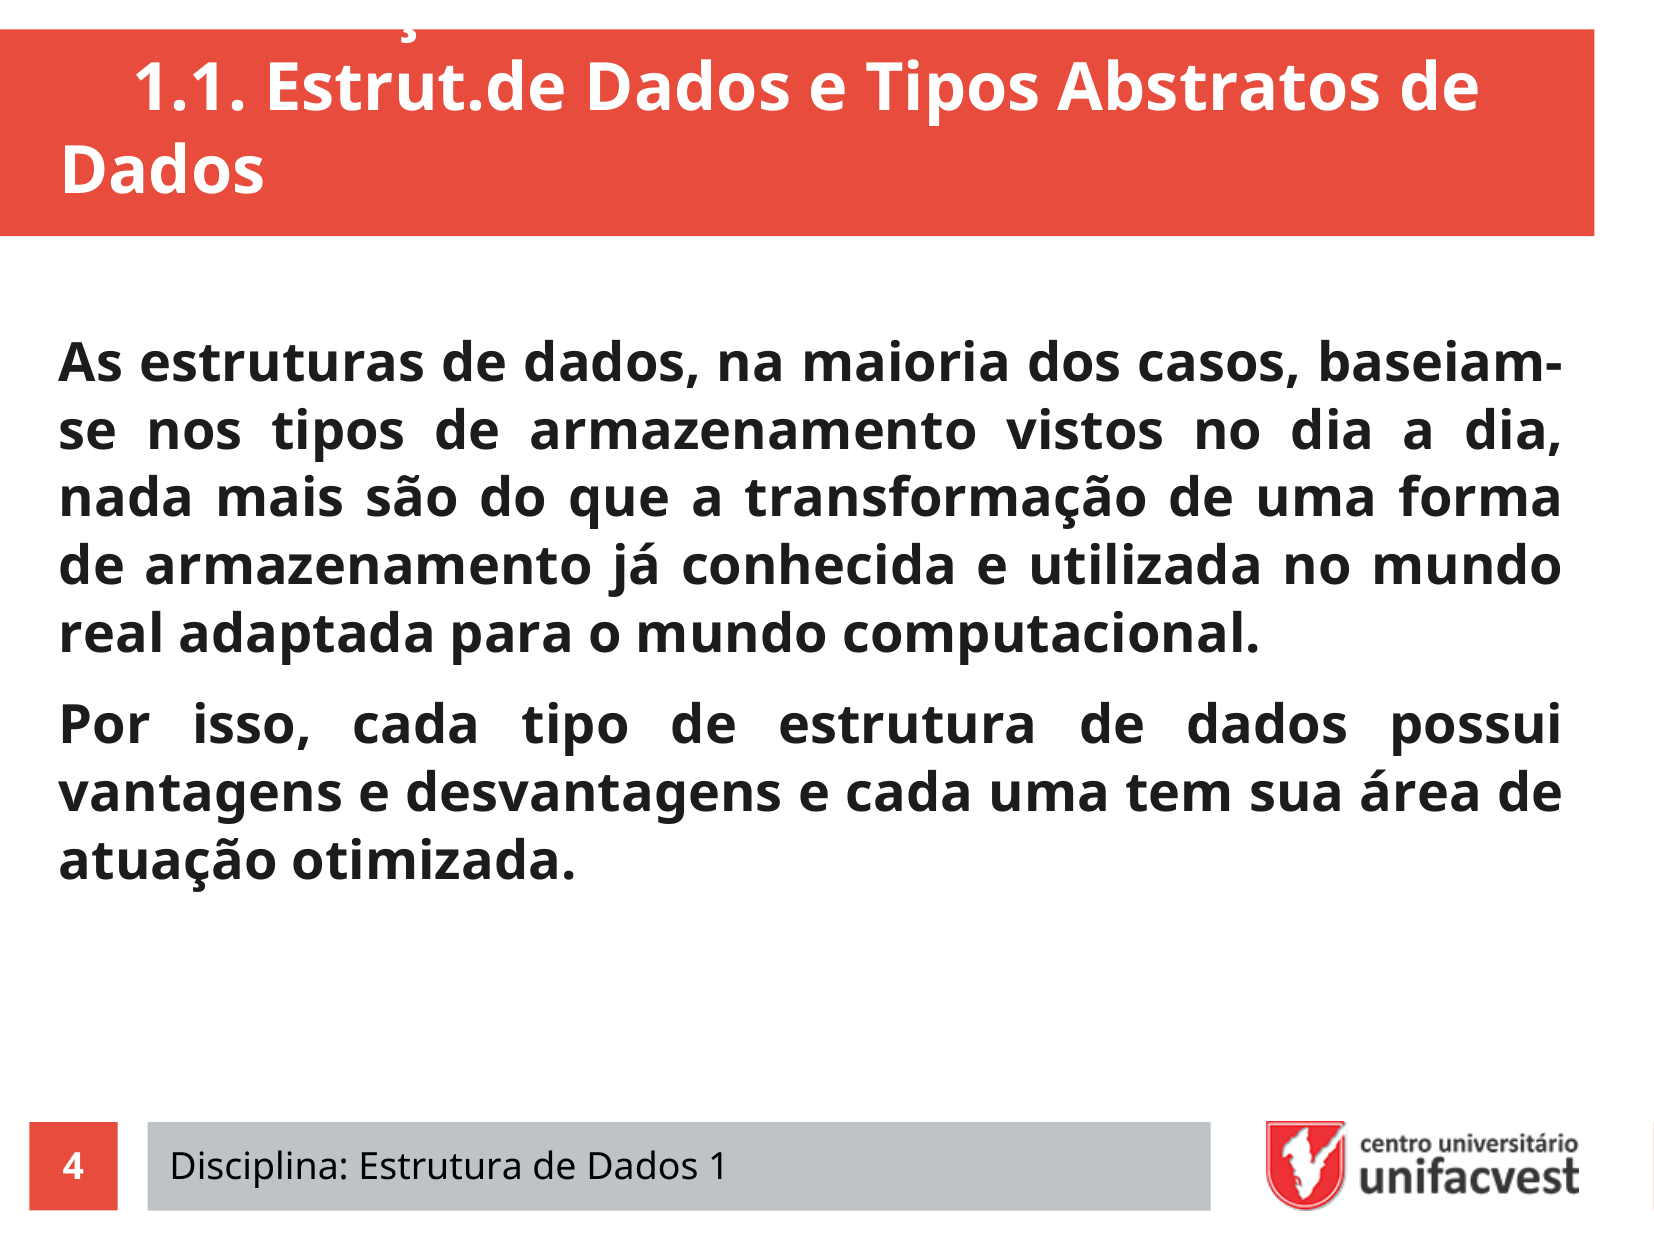

# 1. Introdução 1.1. Estrut.de Dados e Tipos Abstratos de Dados
As estruturas de dados, na maioria dos casos, baseiam-se nos tipos de armazenamento vistos no dia a dia, nada mais são do que a transformação de uma forma de armazenamento já conhecida e utilizada no mundo real adaptada para o mundo computacional.
Por isso, cada tipo de estrutura de dados possui vantagens e desvantagens e cada uma tem sua área de atuação otimizada.
4
Disciplina: Estrutura de Dados 1